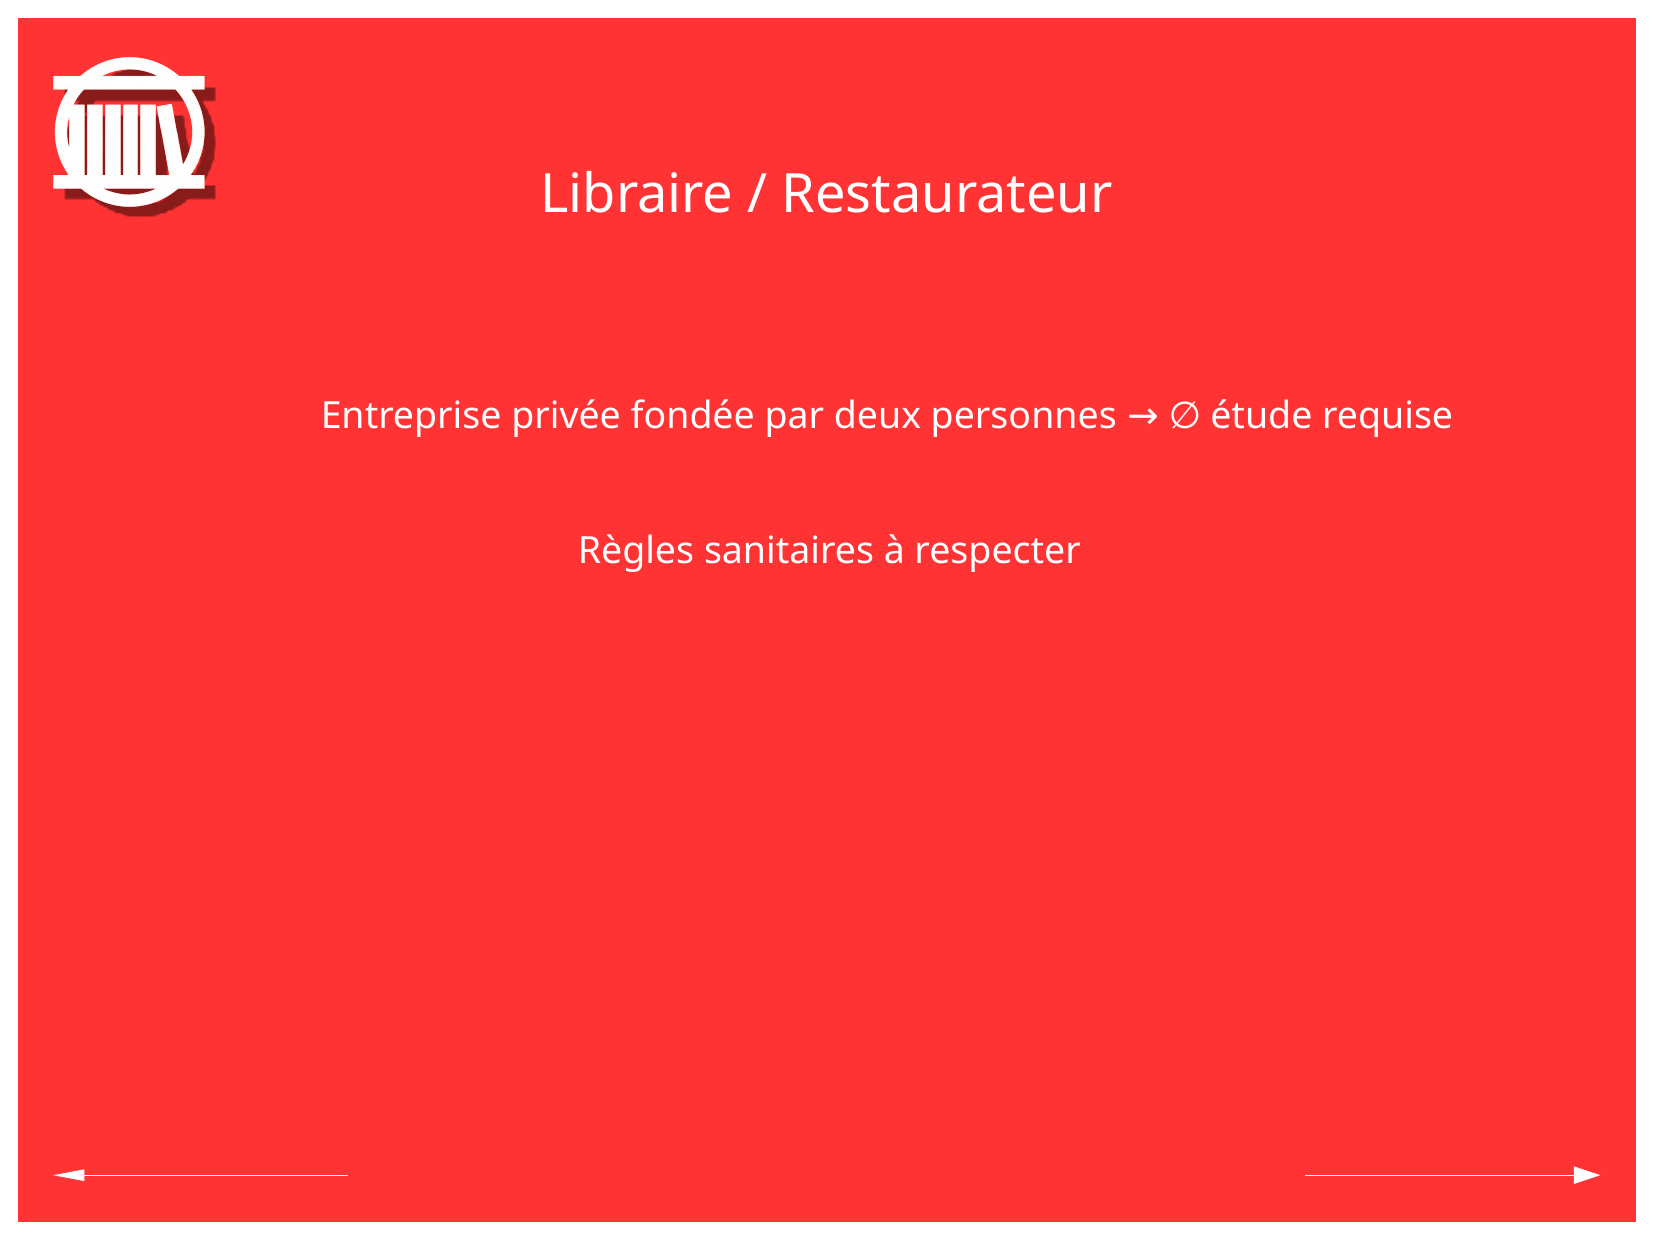

Libraire / Restaurateur
Entreprise privée fondée par deux personnes → ∅ étude requise
Règles sanitaires à respecter